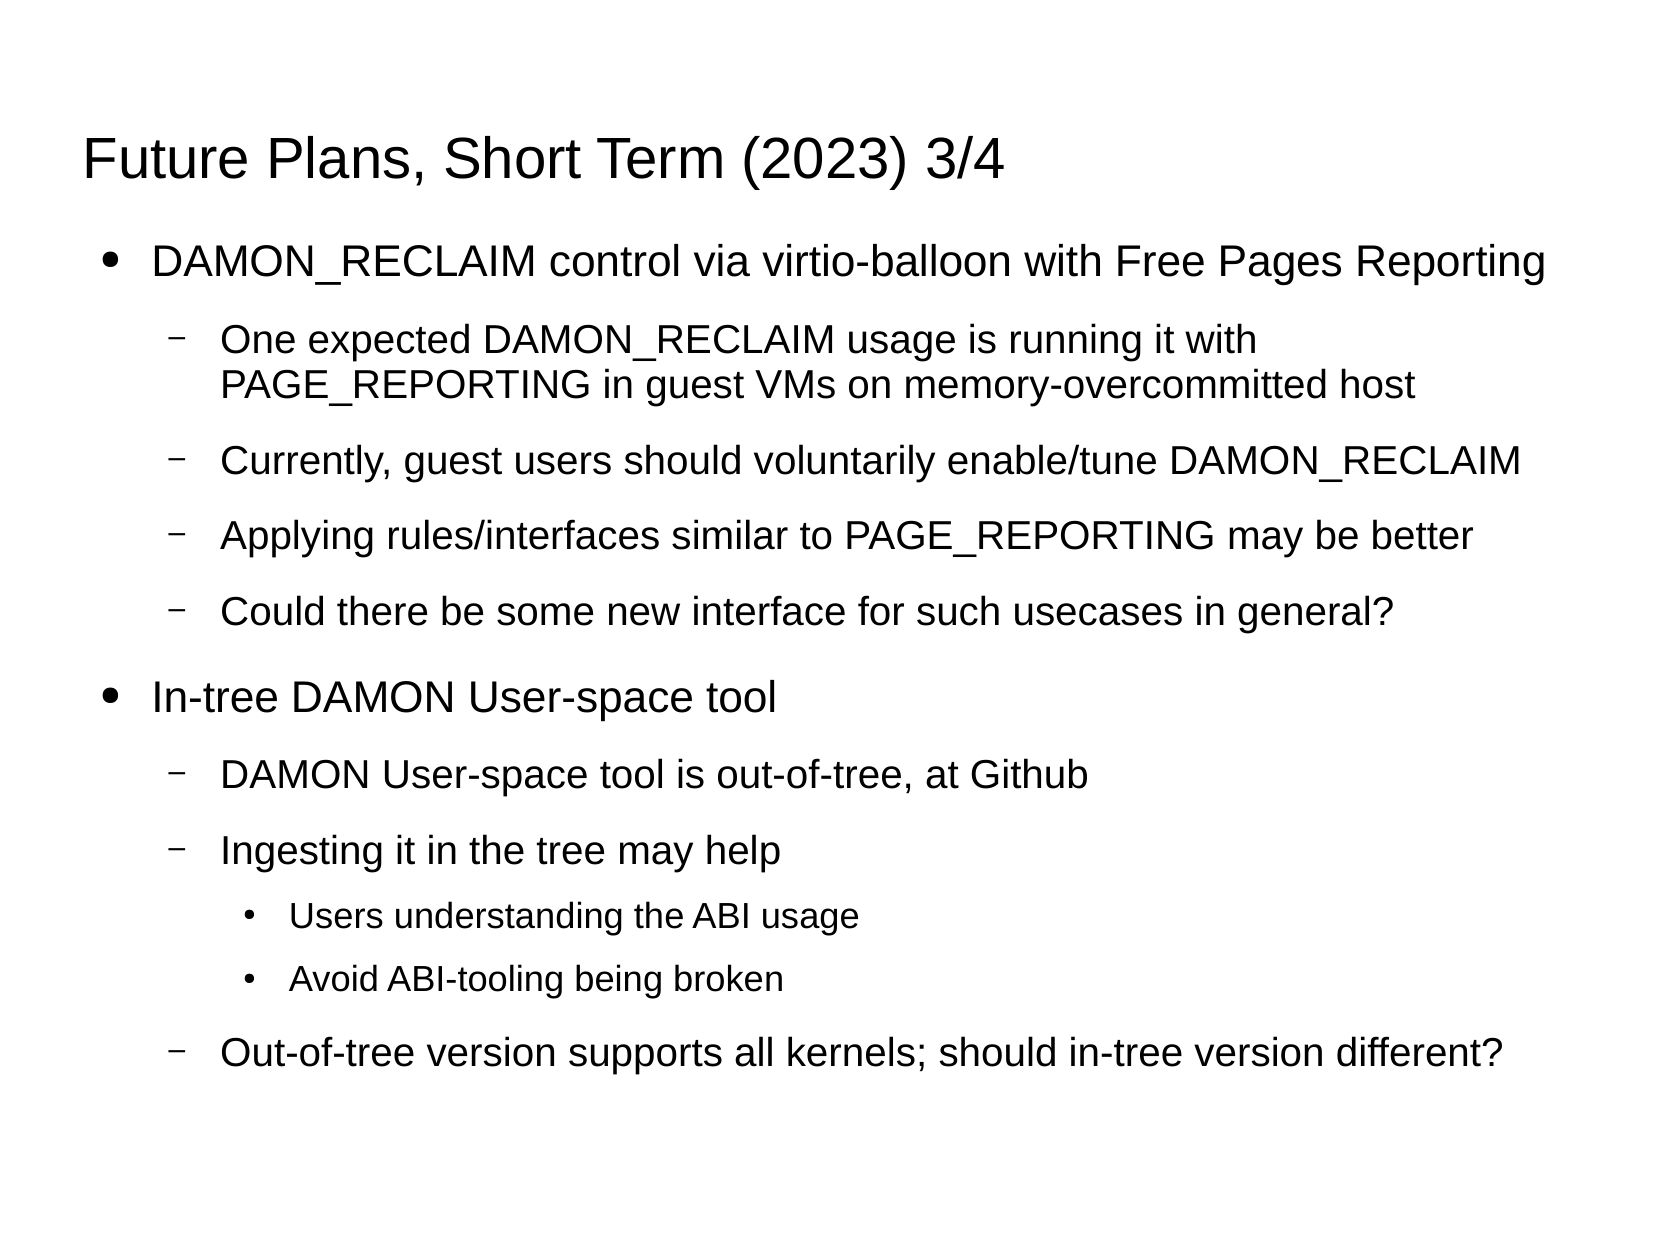

# Future Plans, Short Term (2023) 3/4
DAMON_RECLAIM control via virtio-balloon with Free Pages Reporting
One expected DAMON_RECLAIM usage is running it with PAGE_REPORTING in guest VMs on memory-overcommitted host
Currently, guest users should voluntarily enable/tune DAMON_RECLAIM
Applying rules/interfaces similar to PAGE_REPORTING may be better
Could there be some new interface for such usecases in general?
In-tree DAMON User-space tool
DAMON User-space tool is out-of-tree, at Github
Ingesting it in the tree may help
Users understanding the ABI usage
Avoid ABI-tooling being broken
Out-of-tree version supports all kernels; should in-tree version different?